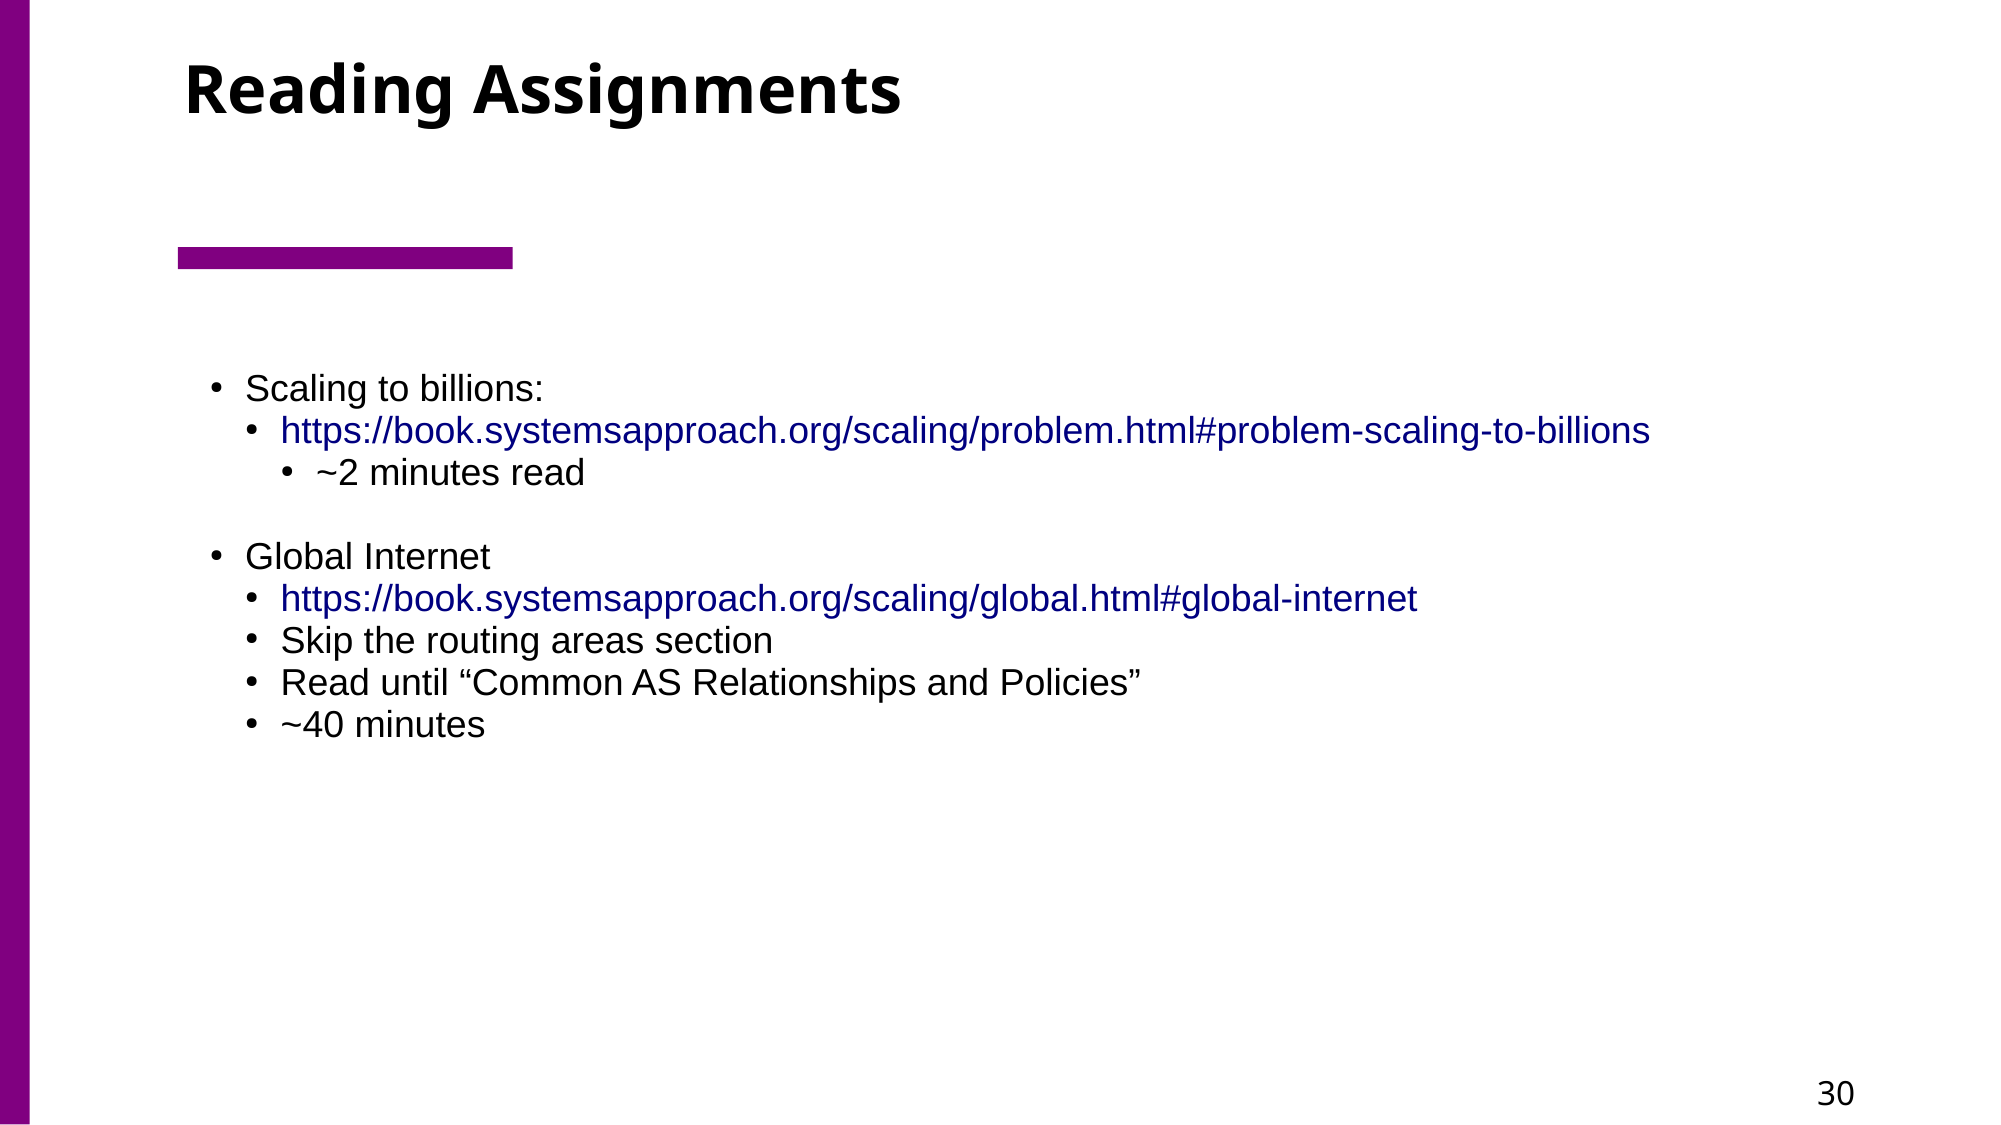

# Reading Assignments
Scaling to billions:
https://book.systemsapproach.org/scaling/problem.html#problem-scaling-to-billions
~2 minutes read
Global Internet
https://book.systemsapproach.org/scaling/global.html#global-internet
Skip the routing areas section
Read until “Common AS Relationships and Policies”
~40 minutes